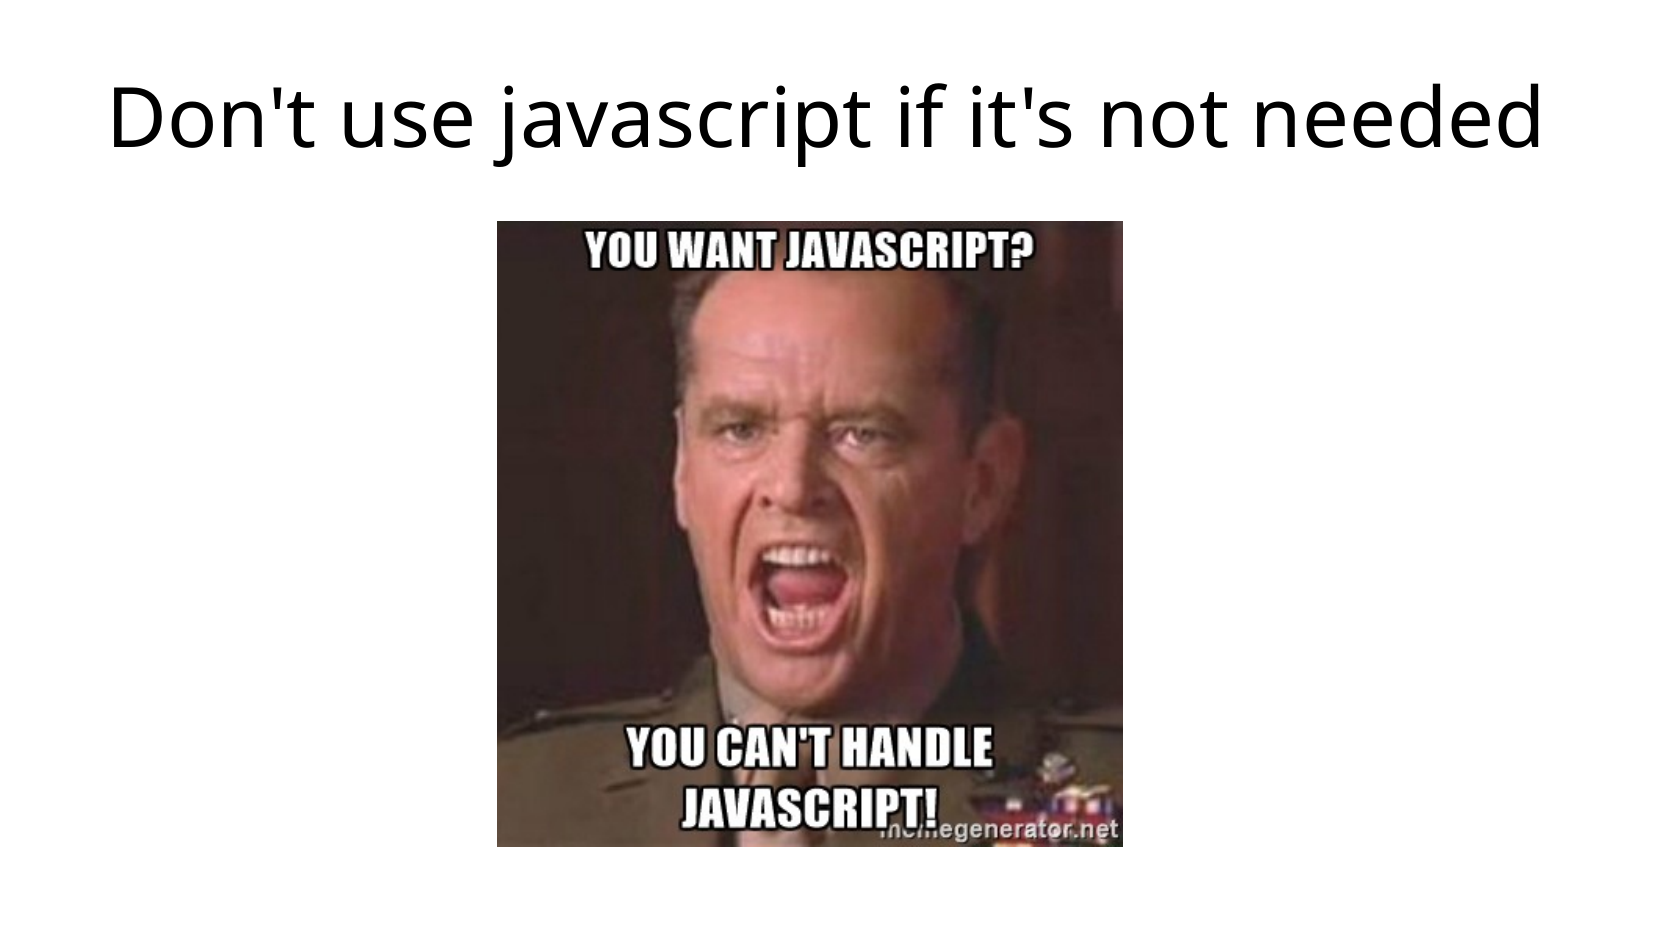

# Don't use javascript if it's not needed